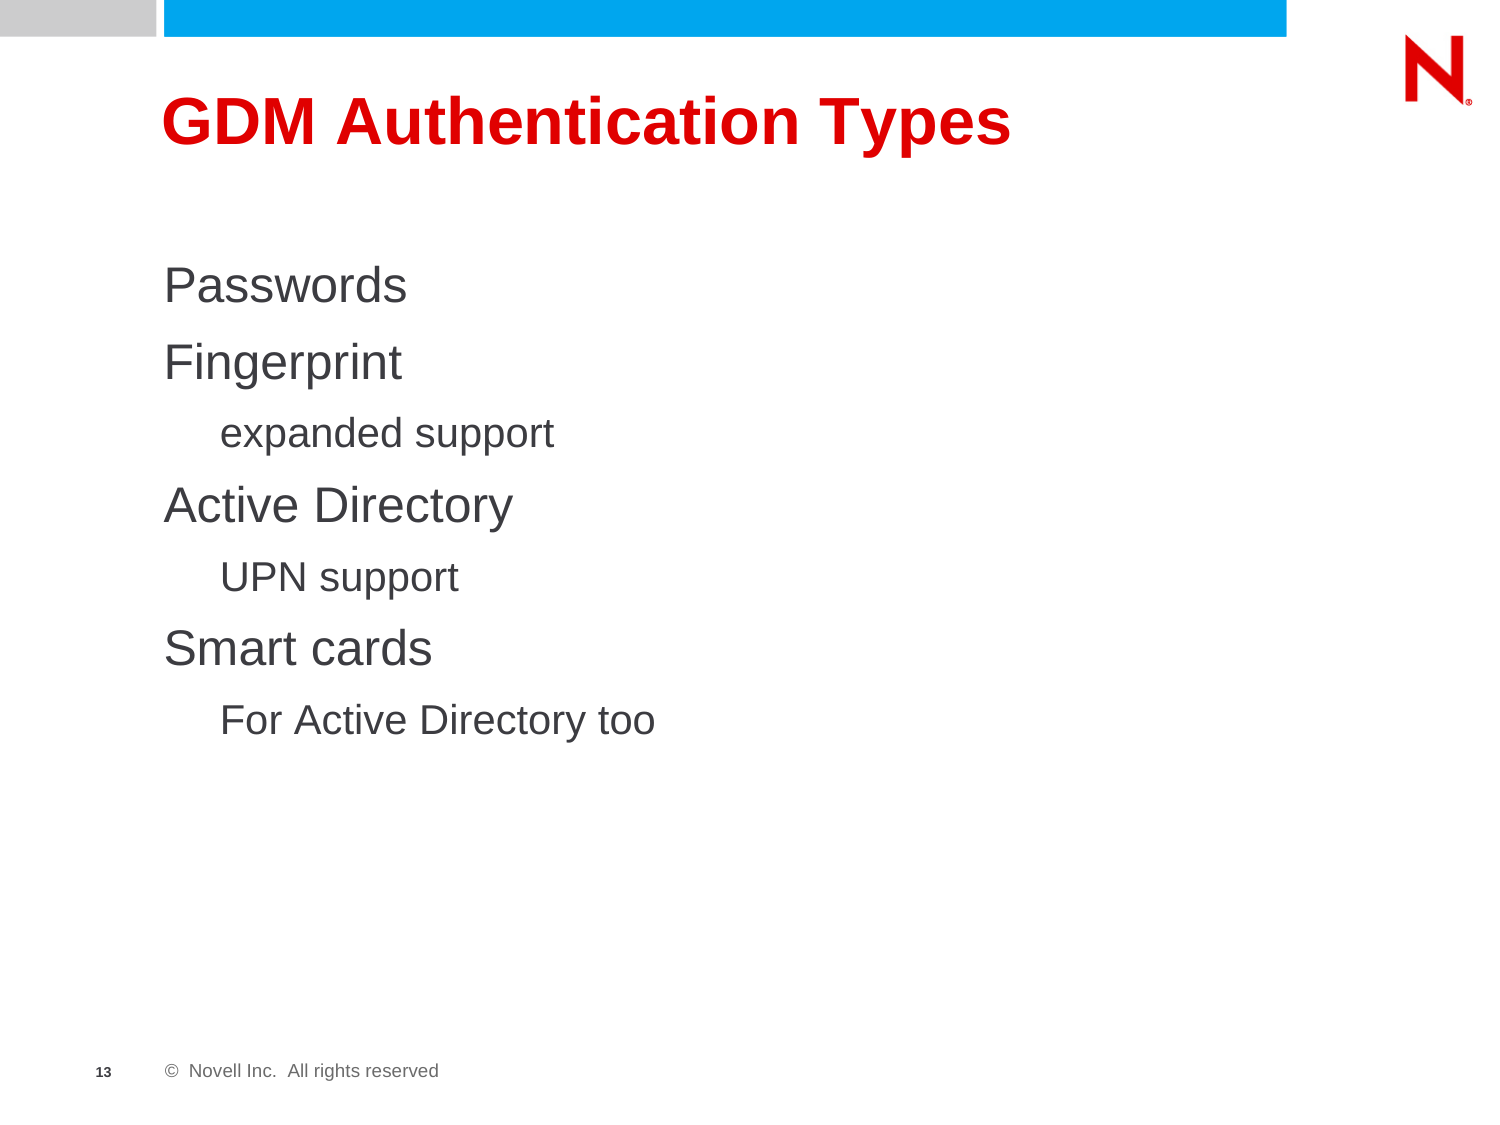

# GDM Authentication Types
Passwords
Fingerprint
expanded support
Active Directory
UPN support
Smart cards
For Active Directory too